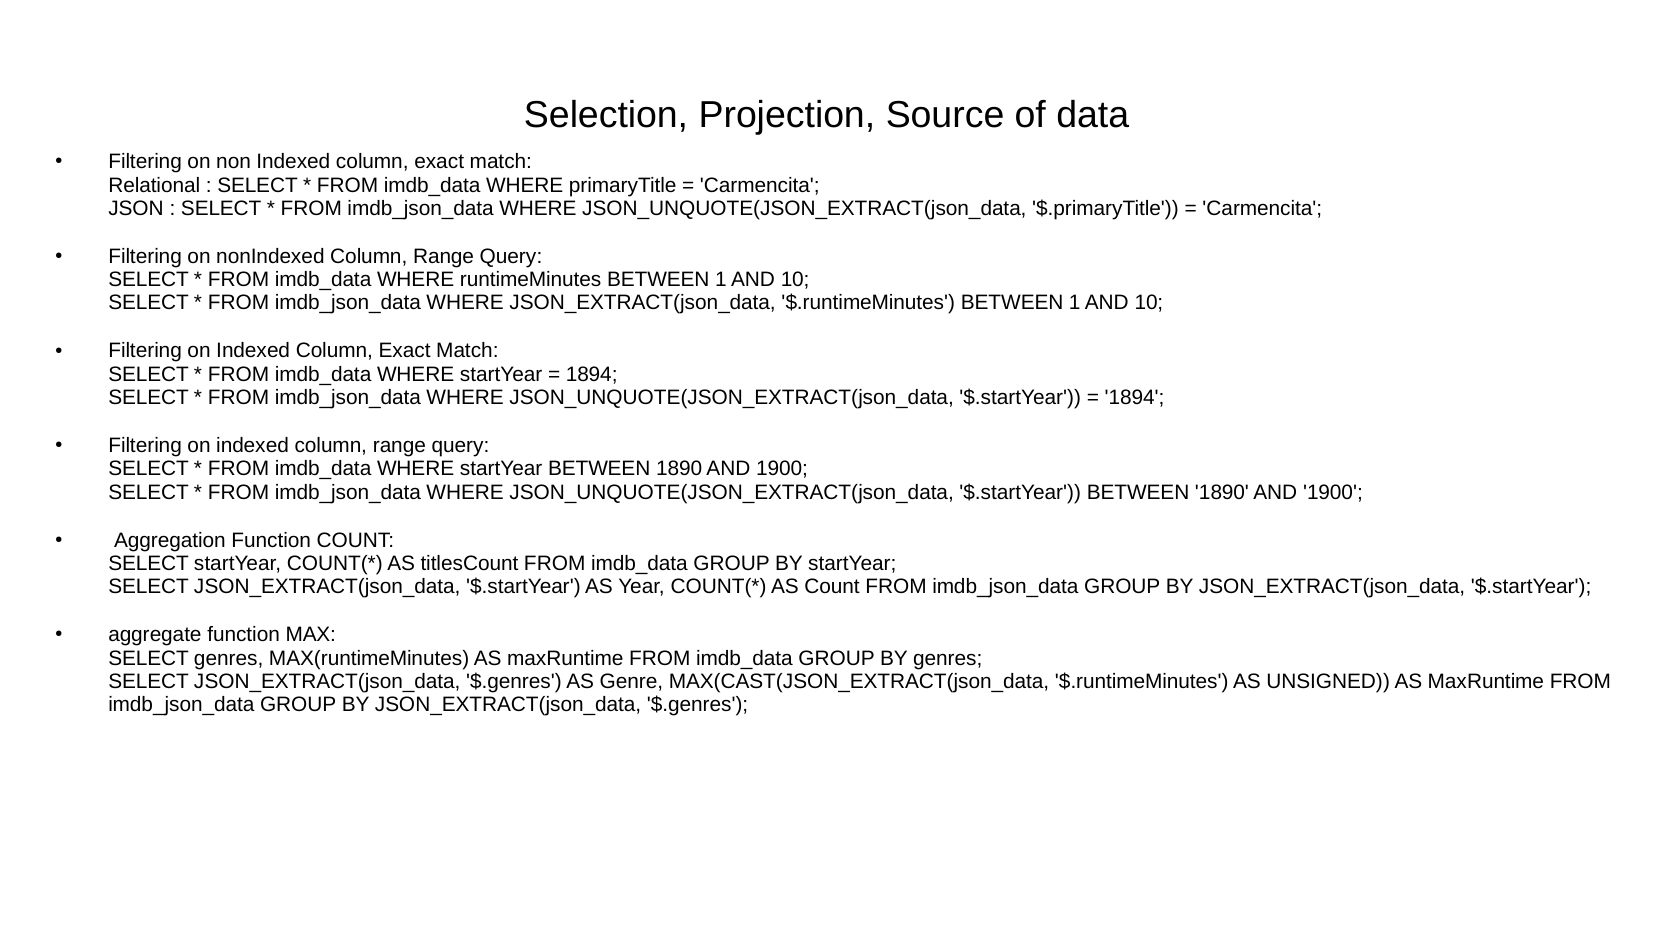

# Selection, Projection, Source of data
Filtering on non Indexed column, exact match:
Relational : SELECT * FROM imdb_data WHERE primaryTitle = 'Carmencita';
JSON : SELECT * FROM imdb_json_data WHERE JSON_UNQUOTE(JSON_EXTRACT(json_data, '$.primaryTitle')) = 'Carmencita';
Filtering on nonIndexed Column, Range Query:
SELECT * FROM imdb_data WHERE runtimeMinutes BETWEEN 1 AND 10;
SELECT * FROM imdb_json_data WHERE JSON_EXTRACT(json_data, '$.runtimeMinutes') BETWEEN 1 AND 10;
Filtering on Indexed Column, Exact Match:
SELECT * FROM imdb_data WHERE startYear = 1894;
SELECT * FROM imdb_json_data WHERE JSON_UNQUOTE(JSON_EXTRACT(json_data, '$.startYear')) = '1894';
Filtering on indexed column, range query:
SELECT * FROM imdb_data WHERE startYear BETWEEN 1890 AND 1900;
SELECT * FROM imdb_json_data WHERE JSON_UNQUOTE(JSON_EXTRACT(json_data, '$.startYear')) BETWEEN '1890' AND '1900';
 Aggregation Function COUNT:
SELECT startYear, COUNT(*) AS titlesCount FROM imdb_data GROUP BY startYear;
SELECT JSON_EXTRACT(json_data, '$.startYear') AS Year, COUNT(*) AS Count FROM imdb_json_data GROUP BY JSON_EXTRACT(json_data, '$.startYear');
aggregate function MAX:
SELECT genres, MAX(runtimeMinutes) AS maxRuntime FROM imdb_data GROUP BY genres;
SELECT JSON_EXTRACT(json_data, '$.genres') AS Genre, MAX(CAST(JSON_EXTRACT(json_data, '$.runtimeMinutes') AS UNSIGNED)) AS MaxRuntime FROM imdb_json_data GROUP BY JSON_EXTRACT(json_data, '$.genres');